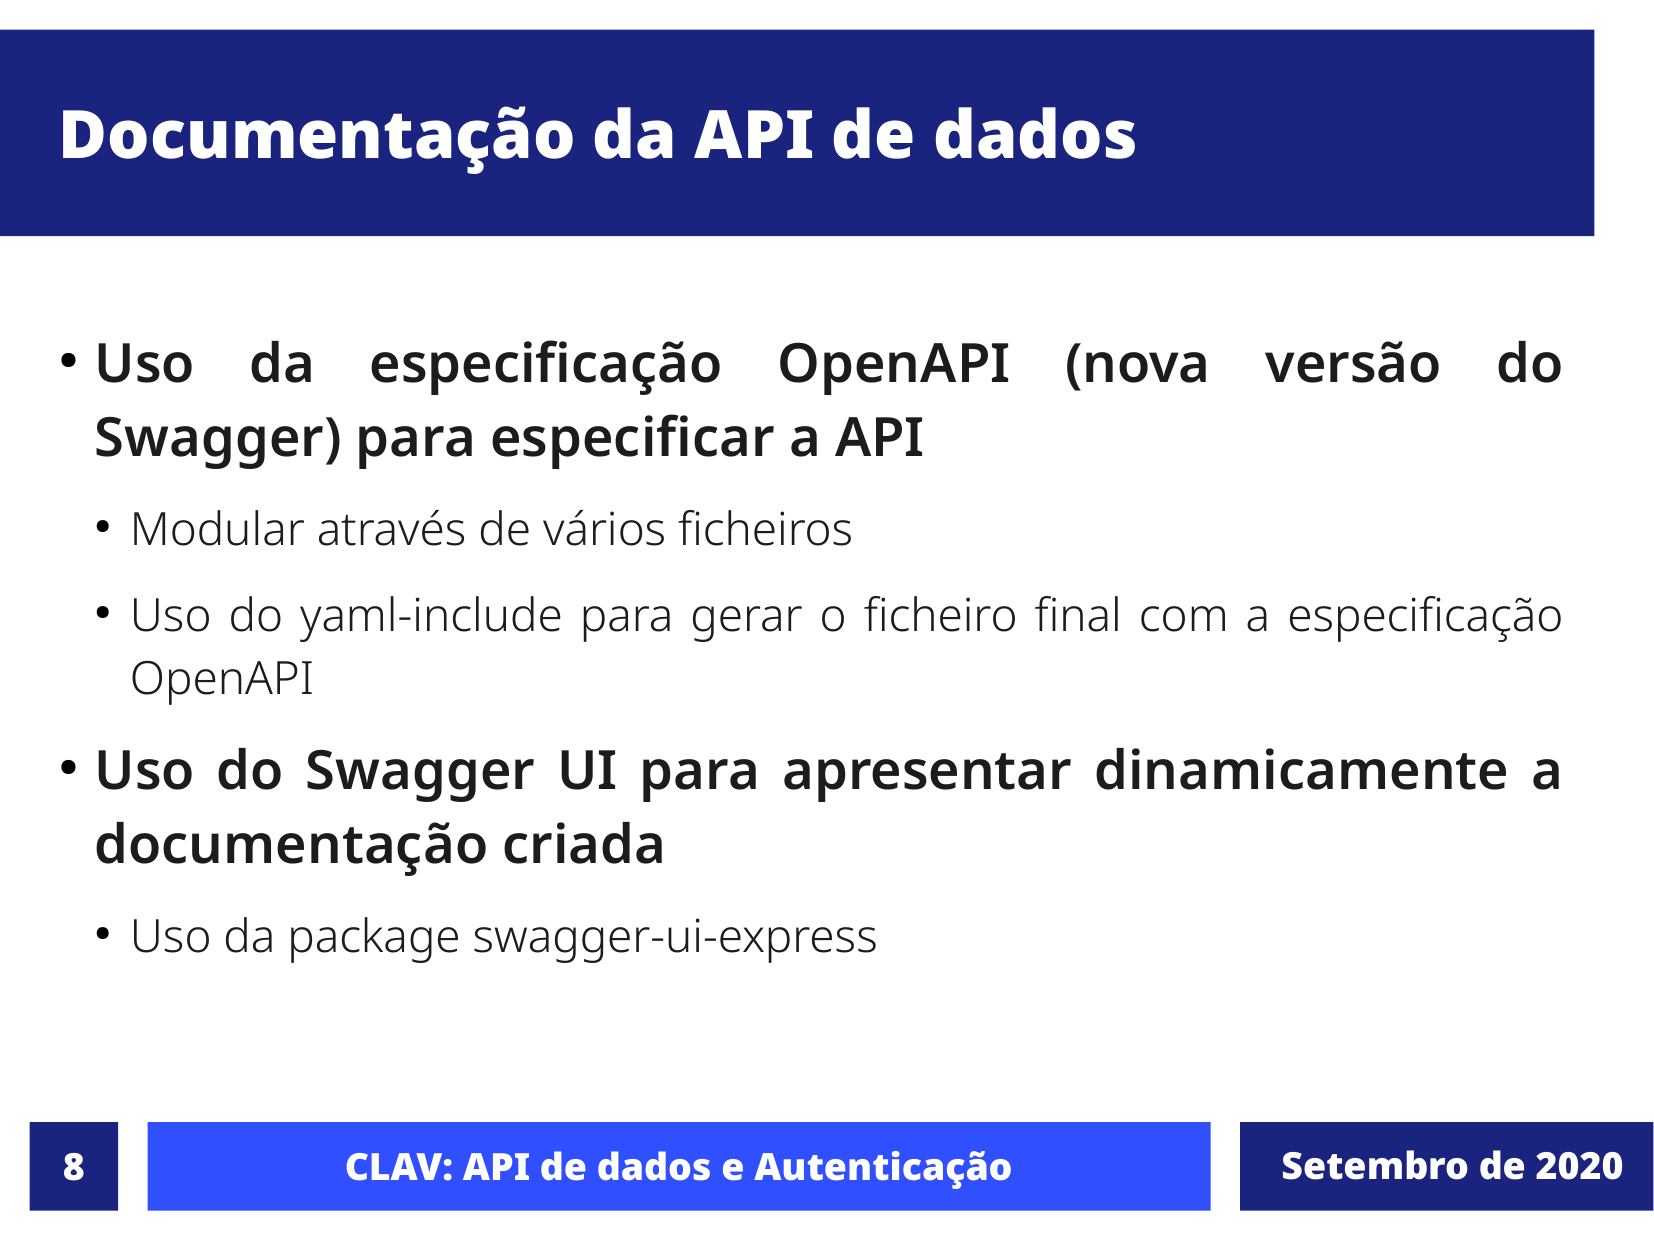

# Documentação da API de dados
Uso da especificação OpenAPI (nova versão do Swagger) para especificar a API
Modular através de vários ficheiros
Uso do yaml-include para gerar o ficheiro final com a especificação OpenAPI
Uso do Swagger UI para apresentar dinamicamente a documentação criada
Uso da package swagger-ui-express
8
CLAV: API de dados e Autenticação
Setembro de 2020